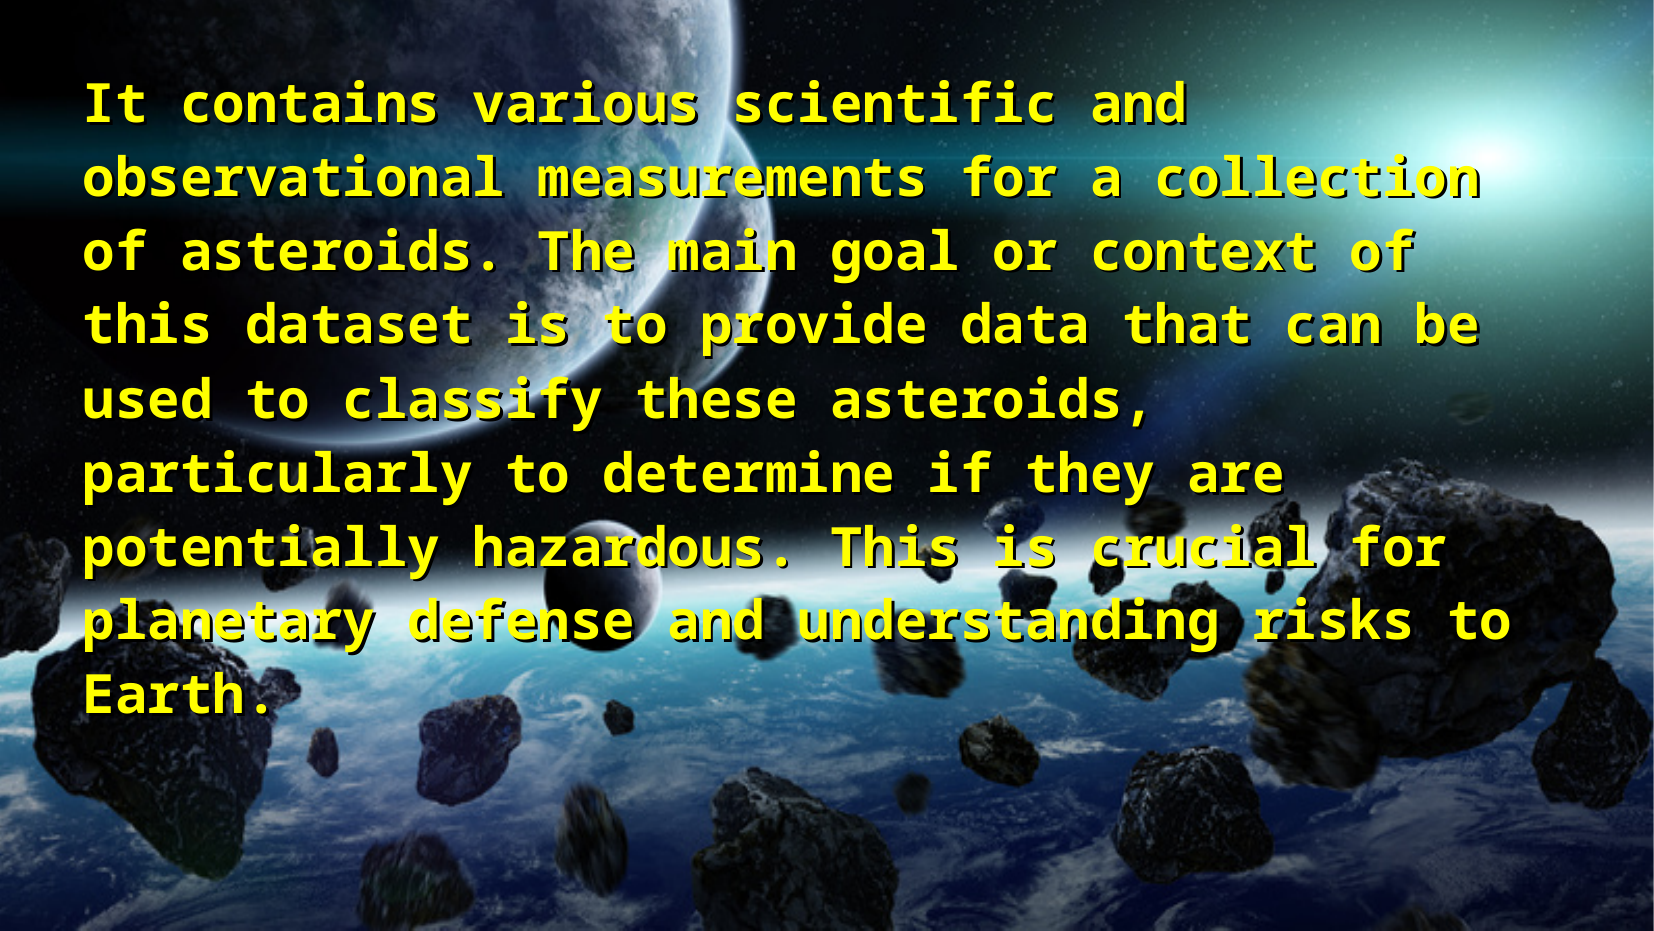

# It contains various scientific and observational measurements for a collection of asteroids. The main goal or context of this dataset is to provide data that can be used to classify these asteroids, particularly to determine if they are potentially hazardous. This is crucial for planetary defense and understanding risks to Earth.